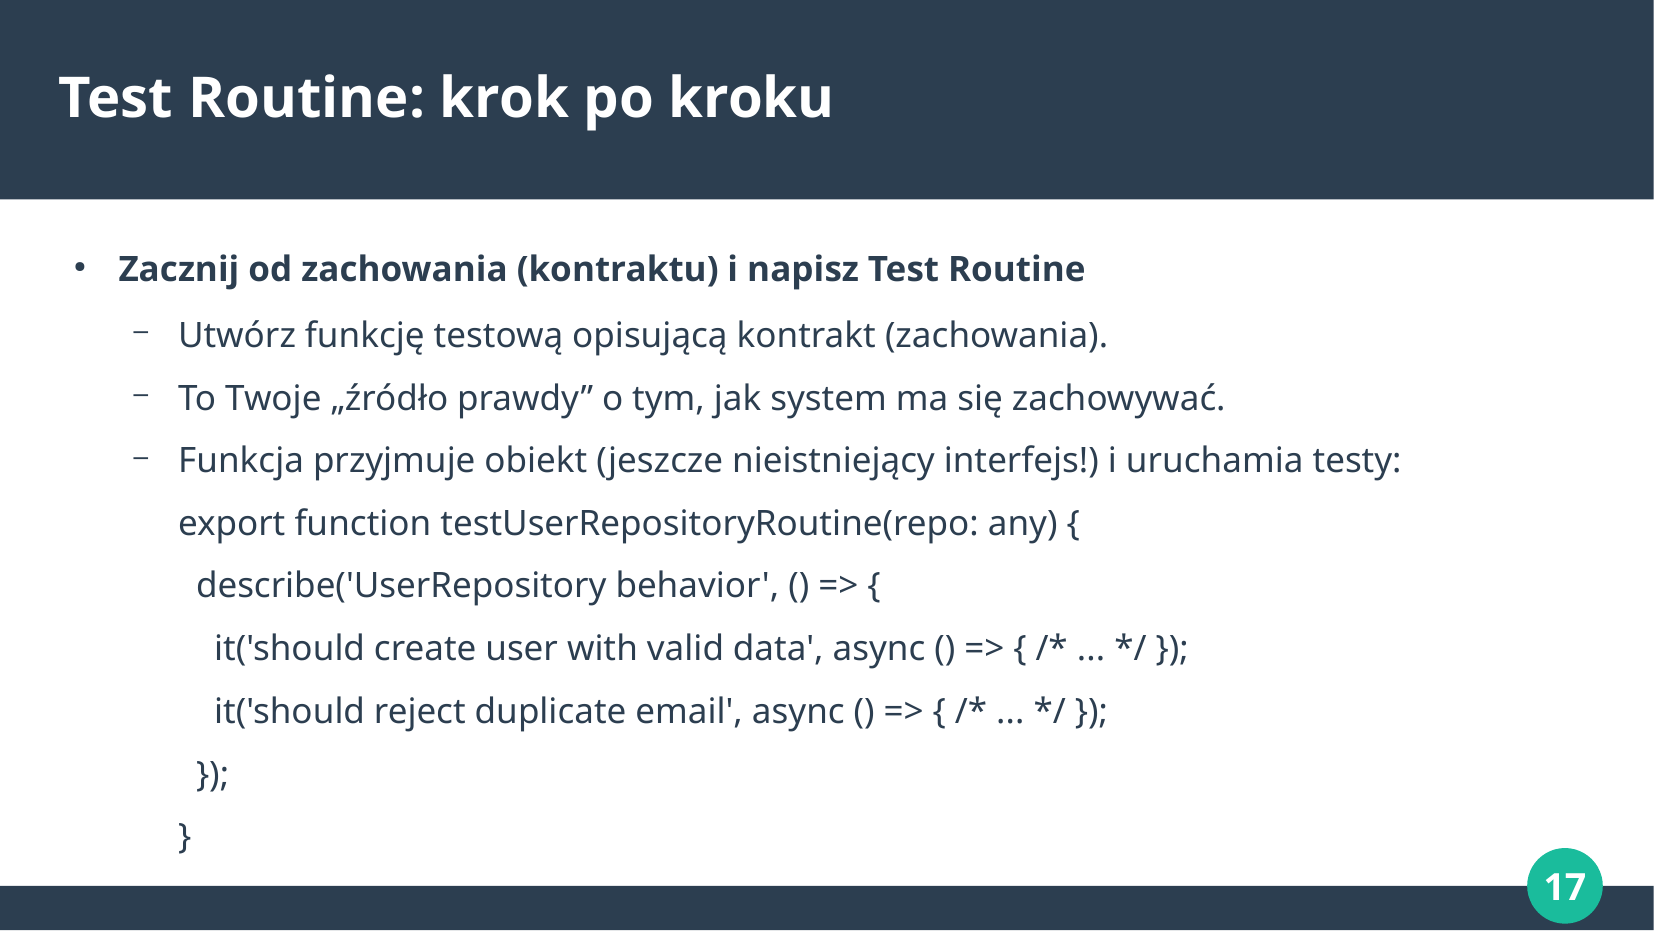

# Test Routine: krok po kroku
Zacznij od zachowania (kontraktu) i napisz Test Routine
Utwórz funkcję testową opisującą kontrakt (zachowania).
To Twoje „źródło prawdy” o tym, jak system ma się zachowywać.
Funkcja przyjmuje obiekt (jeszcze nieistniejący interfejs!) i uruchamia testy:
export function testUserRepositoryRoutine(repo: any) {
 describe('UserRepository behavior', () => {
 it('should create user with valid data', async () => { /* ... */ });
 it('should reject duplicate email', async () => { /* ... */ });
 });
}